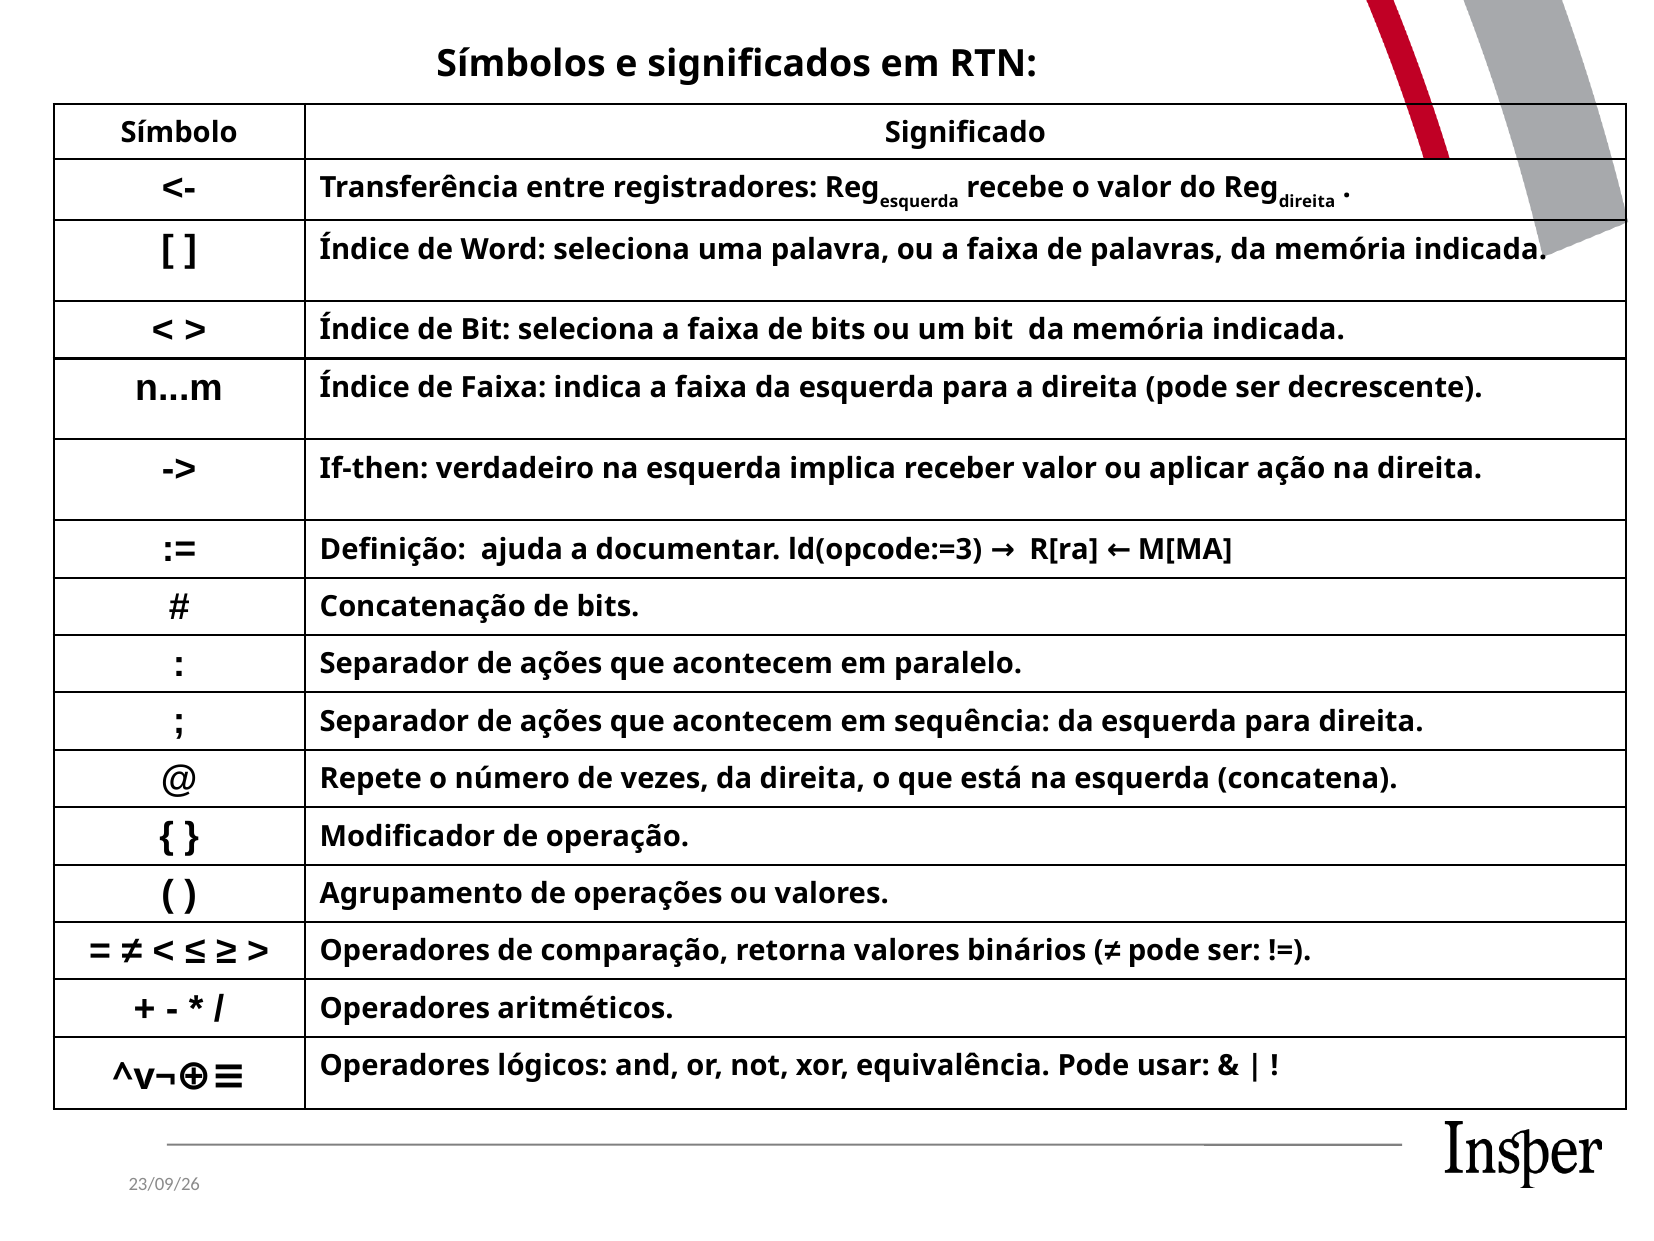

Símbolos e significados em RTN:
| Símbolo | Significado |
| --- | --- |
| <- | Transferência entre registradores: Regesquerda recebe o valor do Regdireita . |
| [ ] | Índice de Word: seleciona uma palavra, ou a faixa de palavras, da memória indicada. |
| < > | Índice de Bit: seleciona a faixa de bits ou um bit da memória indicada. |
| n...m | Índice de Faixa: indica a faixa da esquerda para a direita (pode ser decrescente). |
| -> | If-then: verdadeiro na esquerda implica receber valor ou aplicar ação na direita. |
| := | Definição: ajuda a documentar. ld(opcode:=3) → R[ra] ← M[MA] |
| # | Concatenação de bits. |
| : | Separador de ações que acontecem em paralelo. |
| ; | Separador de ações que acontecem em sequência: da esquerda para direita. |
| @ | Repete o número de vezes, da direita, o que está na esquerda (concatena). |
| { } | Modificador de operação. |
| ( ) | Agrupamento de operações ou valores. |
| = ≠ < ≤ ≥ > | Operadores de comparação, retorna valores binários (≠ pode ser: !=). |
| + - \* / | Operadores aritméticos. |
| ^v¬⊕≡ | Operadores lógicos: and, or, not, xor, equivalência. Pode usar: & | ! |